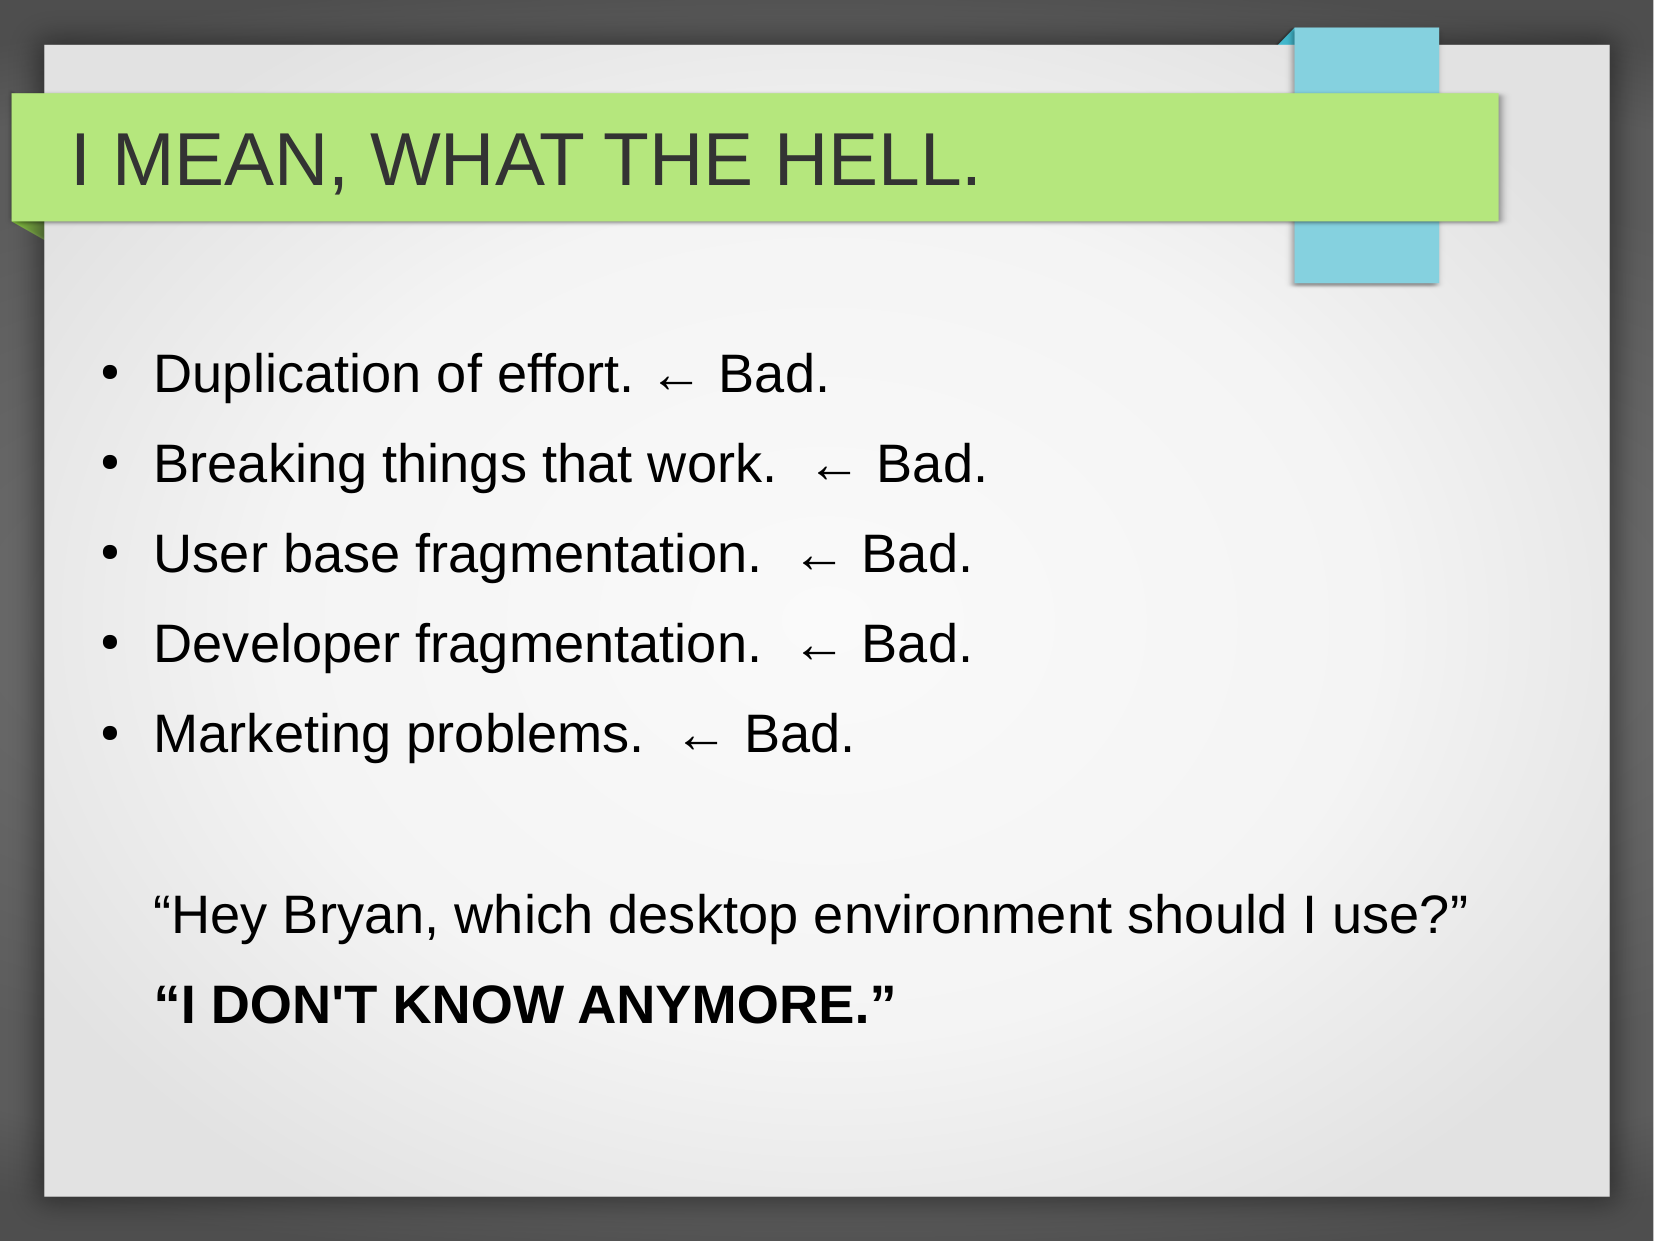

# I MEAN, WHAT THE HELL.
Duplication of effort. ← Bad.
Breaking things that work. ← Bad.
User base fragmentation. ← Bad.
Developer fragmentation. ← Bad.
Marketing problems. ← Bad.
“Hey Bryan, which desktop environment should I use?”
“I DON'T KNOW ANYMORE.”